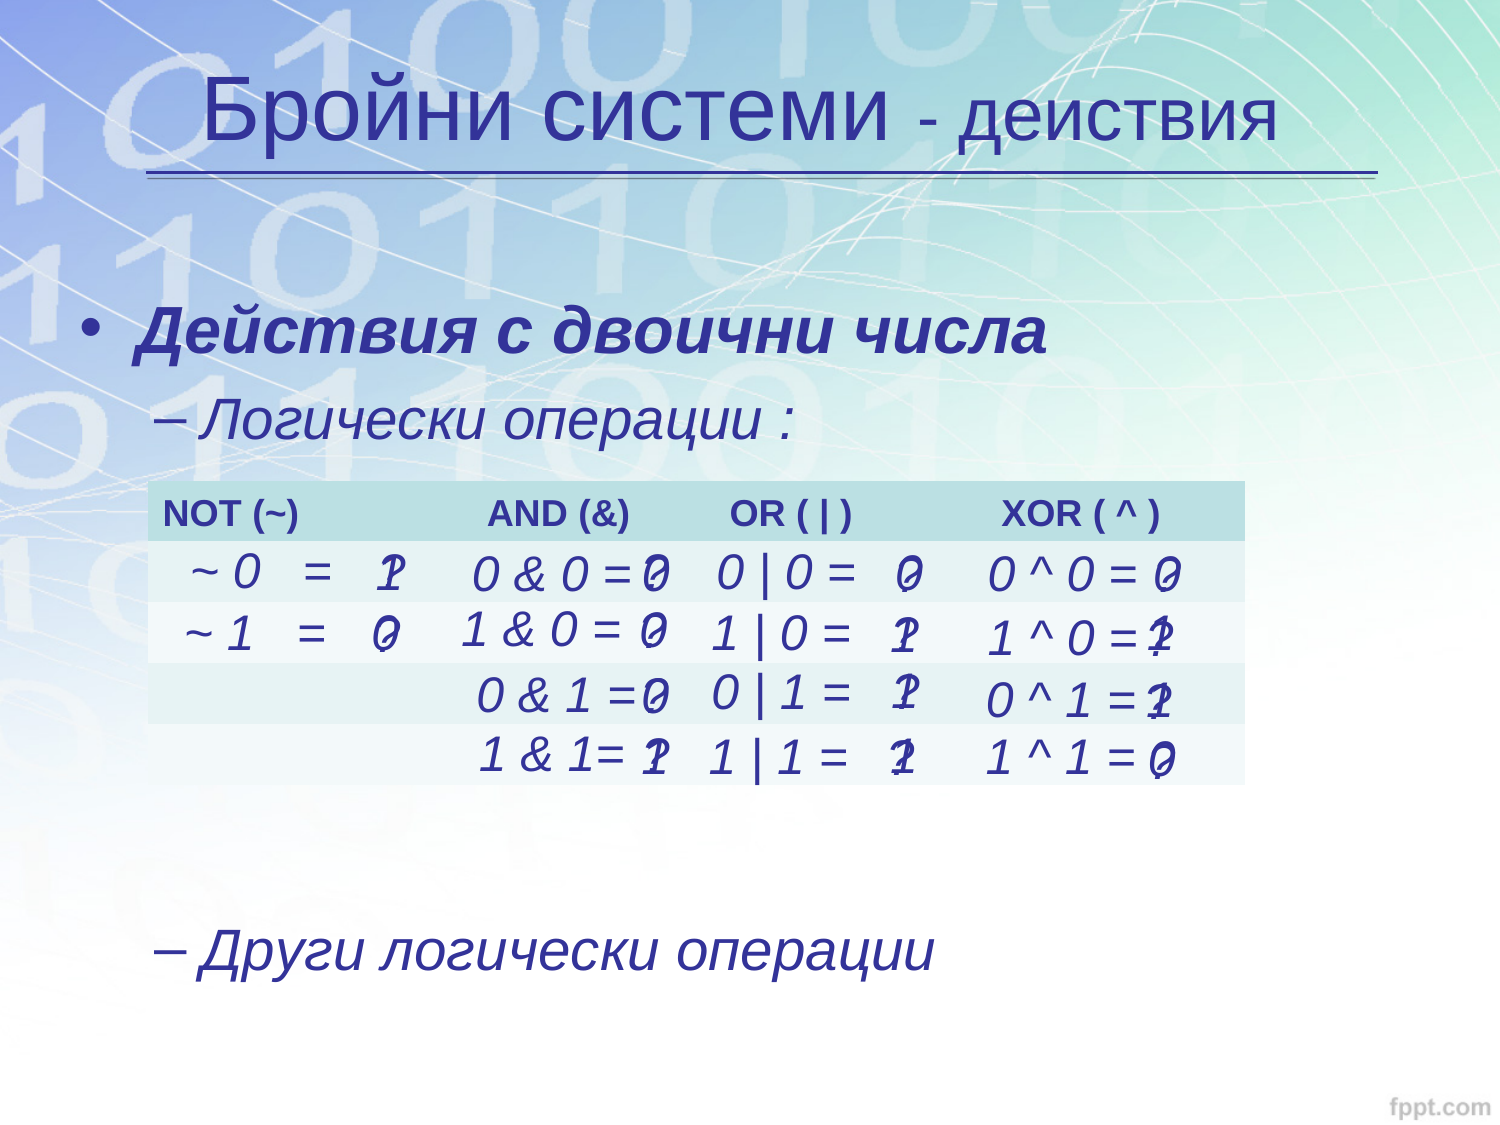

# Бройни системи - деиствия
Действия с двоични числа
Логически операции :
Други логически операции
| NOT (~) | AND (&) | OR ( | ) | XOR ( ^ ) |
| --- | --- | --- | --- |
| | | | |
| | | | |
| | | | |
| | | | |
~ 0 =
?
0 | 0 =
?
0
1
0 ^ 0 =
0
0 & 0 =
0
?
?
1 & 0 =
0
?
 ~ 1 =
0
1 | 0 =
1
1
?
?
1 ^ 0 =
?
1
0 | 1 =
?
0 & 1 =
?
0
1
0 ^ 1 =
?
 1 & 1=
?
1
1
1 ^ 1 =
1 | 1 =
?
0
?